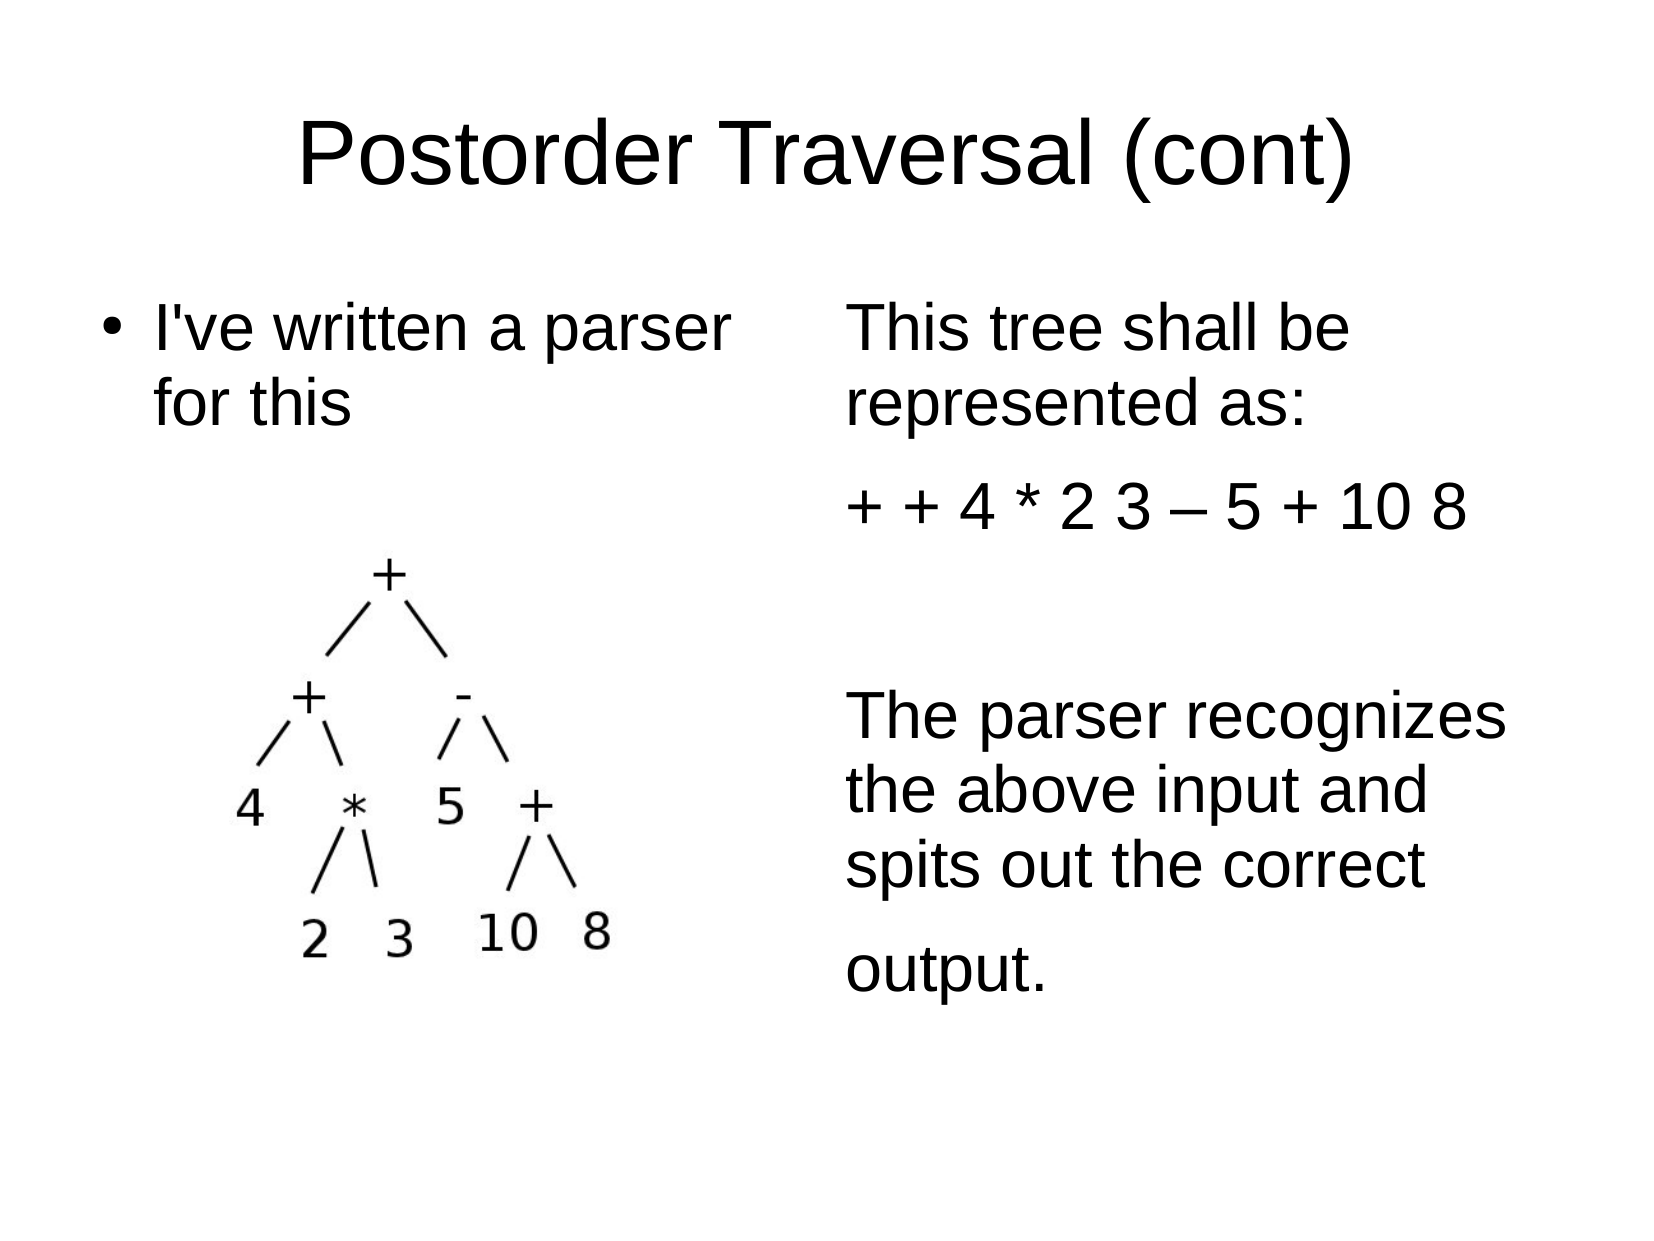

# Postorder Traversal (cont)
I've written a parser for this
This tree shall be represented as:
+ + 4 * 2 3 – 5 + 10 8
The parser recognizes the above input and spits out the correct
output.